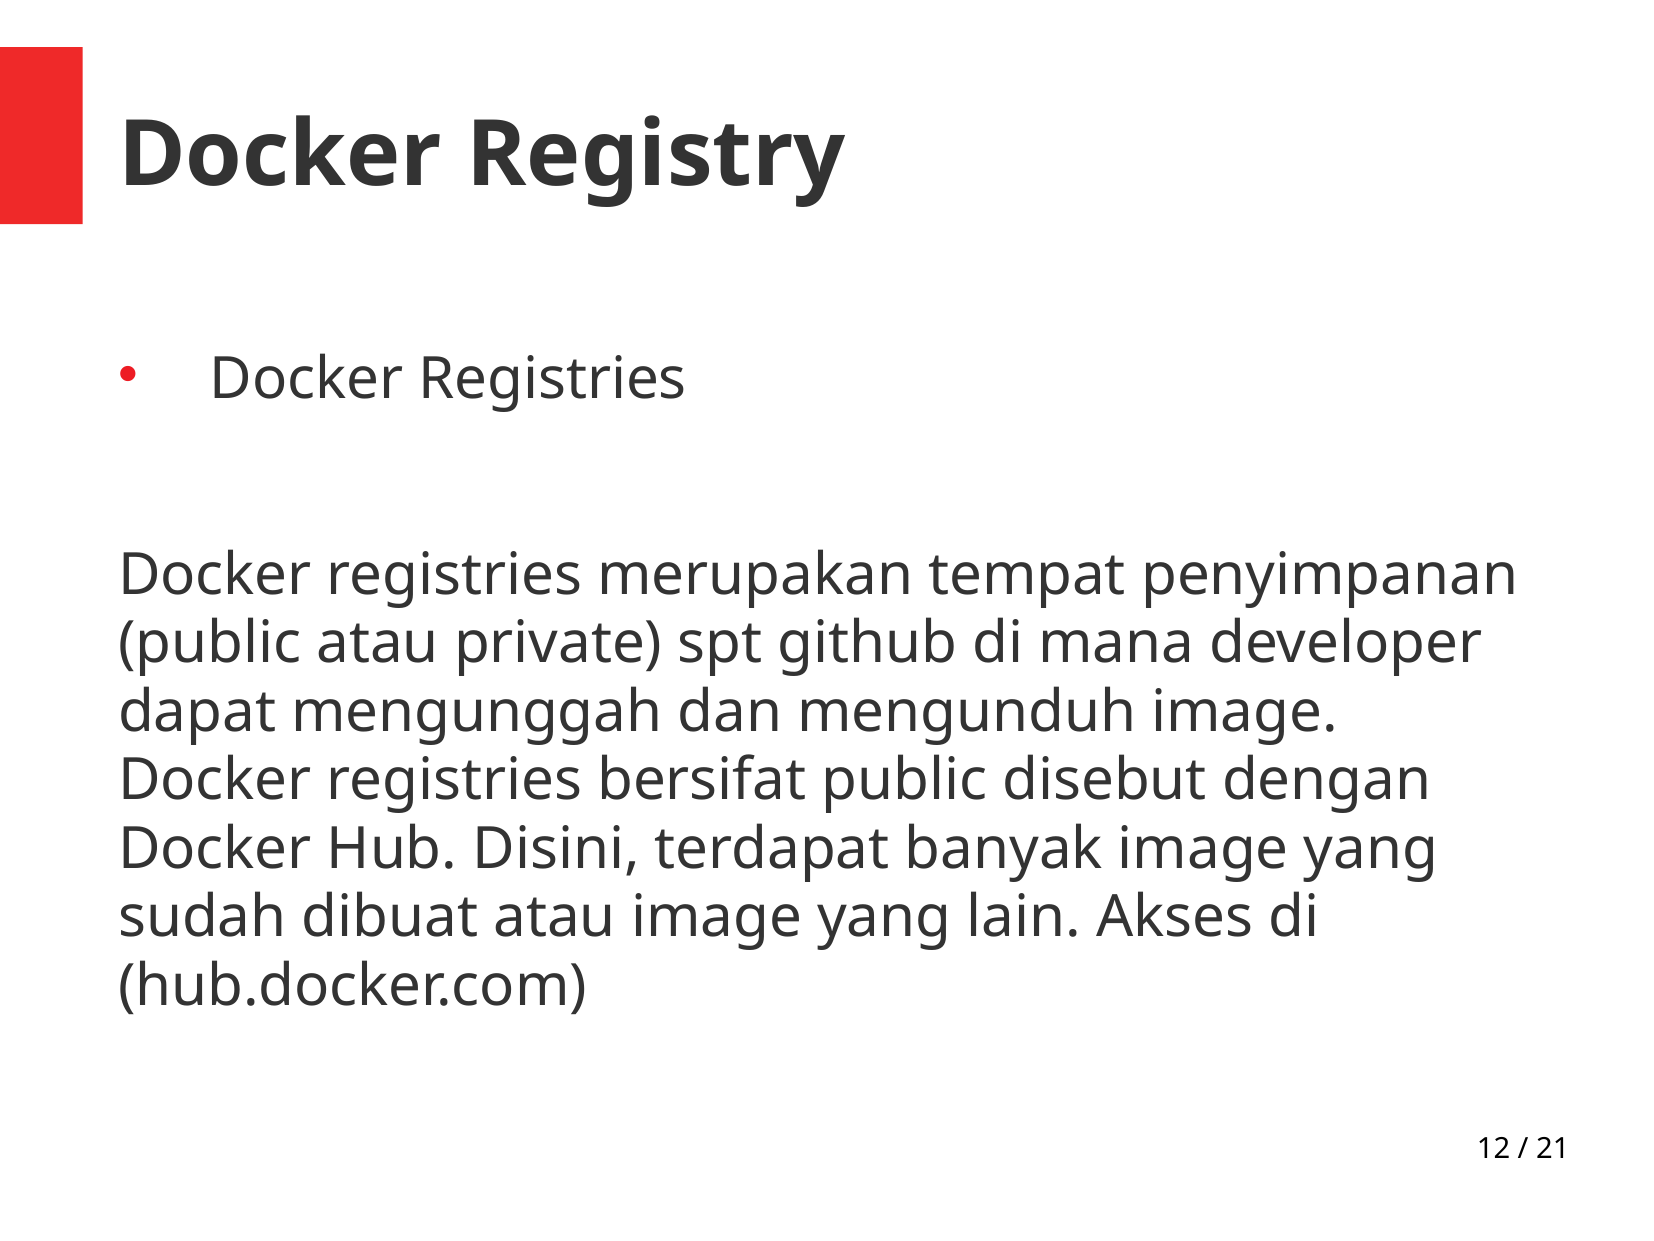

# Docker Registry
Docker Registries
Docker registries merupakan tempat penyimpanan (public atau private) spt github di mana developer dapat mengunggah dan mengunduh image. Docker registries bersifat public disebut dengan Docker Hub. Disini, terdapat banyak image yang sudah dibuat atau image yang lain. Akses di (hub.docker.com)
12